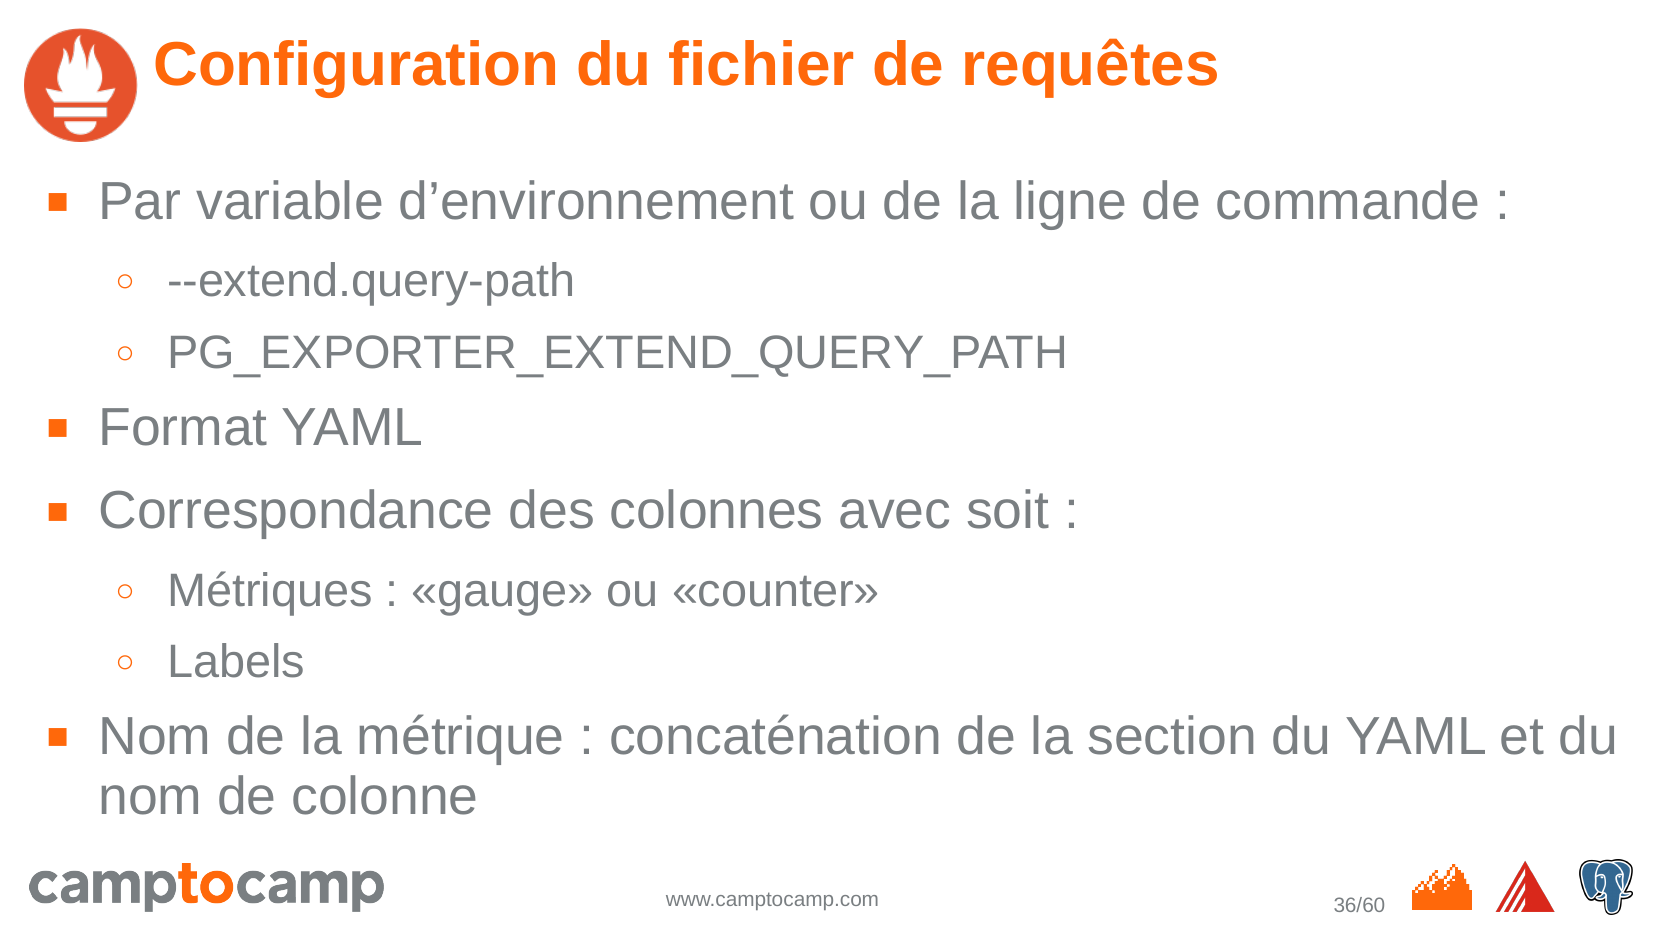

# Configuration du fichier de requêtes
Par variable d’environnement ou de la ligne de commande :
--extend.query-path
PG_EXPORTER_EXTEND_QUERY_PATH
Format YAML
Correspondance des colonnes avec soit :
Métriques : «gauge» ou «counter»
Labels
Nom de la métrique : concaténation de la section du YAML et du nom de colonne